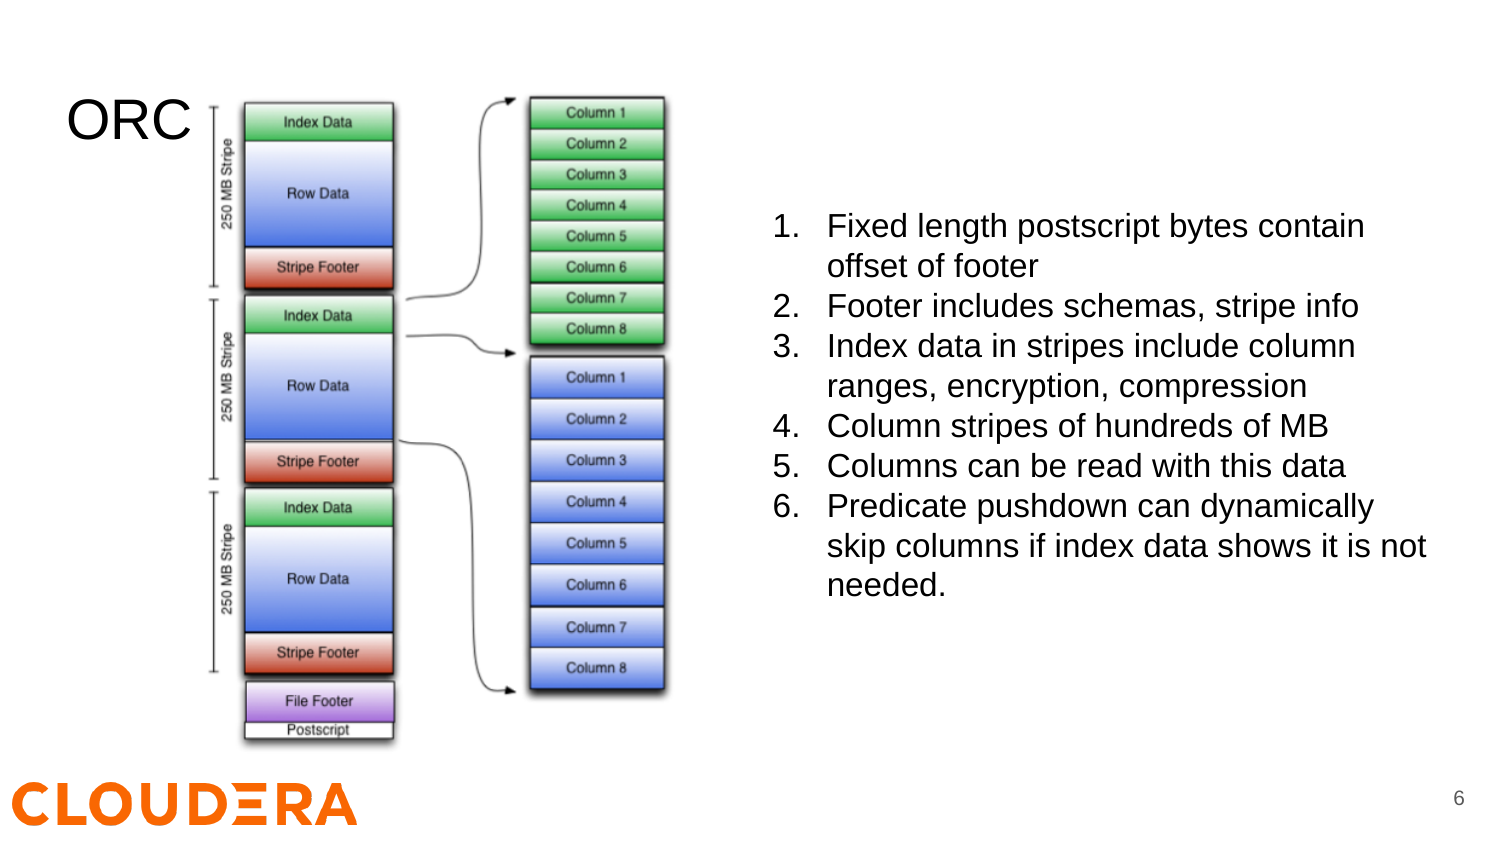

# ORC
Fixed length postscript bytes contain offset of footer
Footer includes schemas, stripe info
Index data in stripes include column ranges, encryption, compression
Column stripes of hundreds of MB
Columns can be read with this data
Predicate pushdown can dynamically skip columns if index data shows it is not needed.